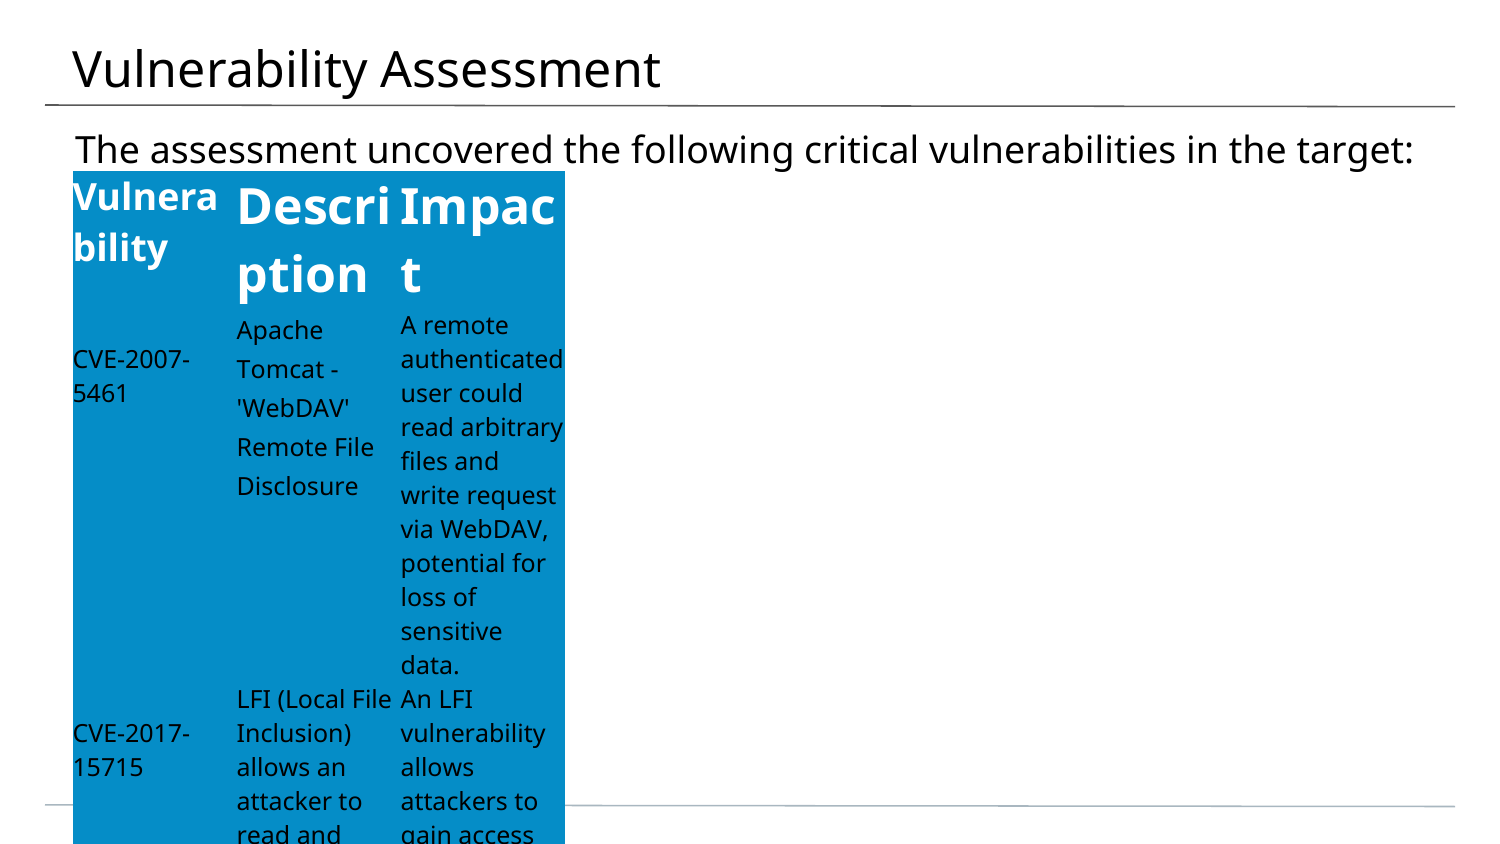

# Vulnerability Assessment
The assessment uncovered the following critical vulnerabilities in the target:
| Vulnerability | Description | Impact |
| --- | --- | --- |
| CVE-2007-5461 | Apache Tomcat - 'WebDAV' Remote File Disclosure | A remote authenticated user could read arbitrary files and write request via WebDAV, potential for loss of sensitive data. |
| CVE-2017-15715 | LFI (Local File Inclusion) allows an attacker to read and likely execute files other than those intended to be served by the machine | An LFI vulnerability allows attackers to gain access to sensitive credentials |
| CWE 521: Weak Password Requirements | Weak passwords are vulnerable to being matched quickly with commonly available tools. | Accounts are vulnerable to being exploited and providing attackers authenticated access to the network. |
| CWE 307 : improper restriction of excessive authentication attempts | No password lockout policy in place | An attacker is free to continually attempt to guess a password utilising brute force means. |